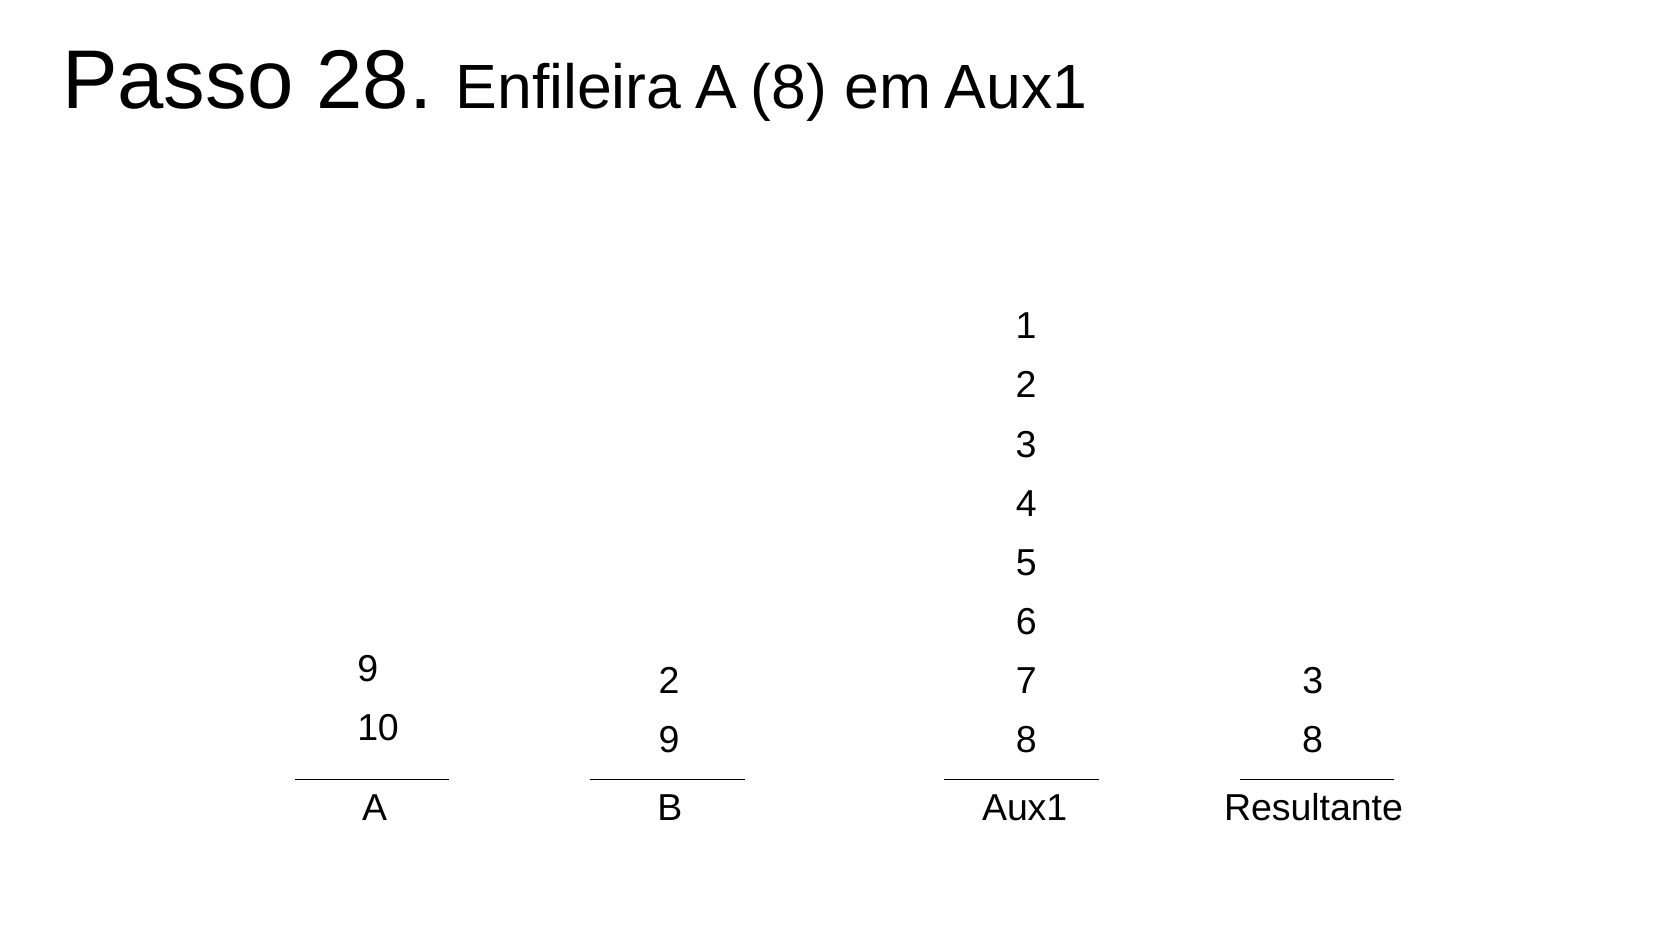

Passo 28. Enfileira A (8) em Aux1
1
2
3
4
5
6
9
2
7
3
10
9
8
8
A
B
Aux1
Resultante